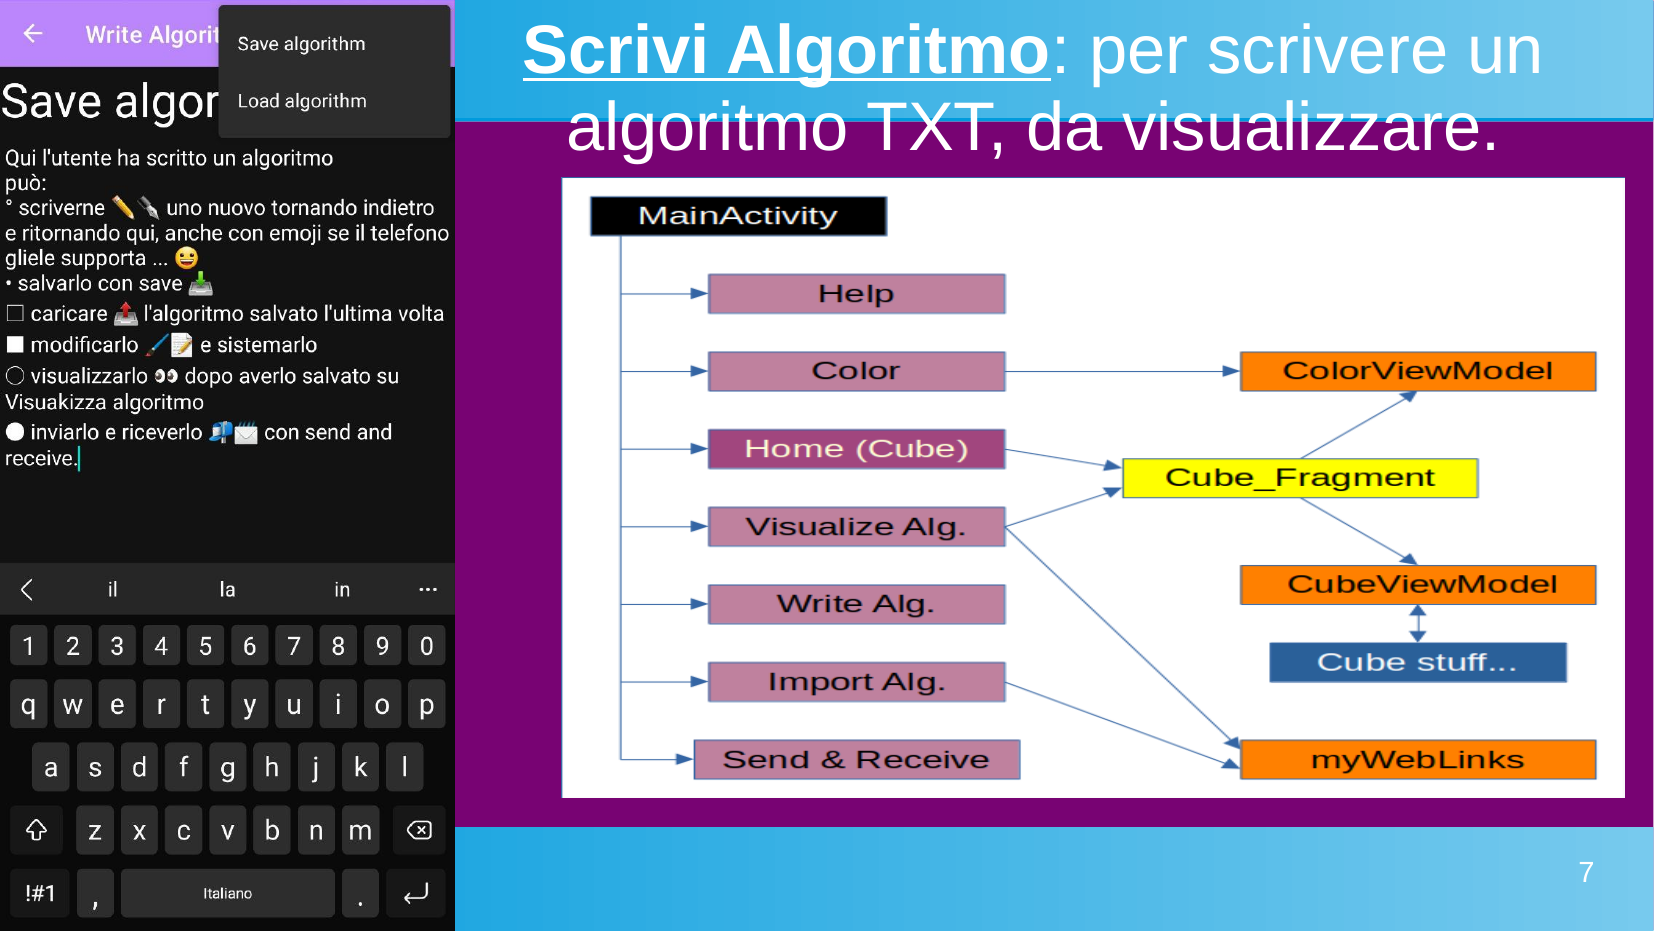

# Scrivi Algoritmo: per scrivere un algoritmo TXT, da visualizzare.
7